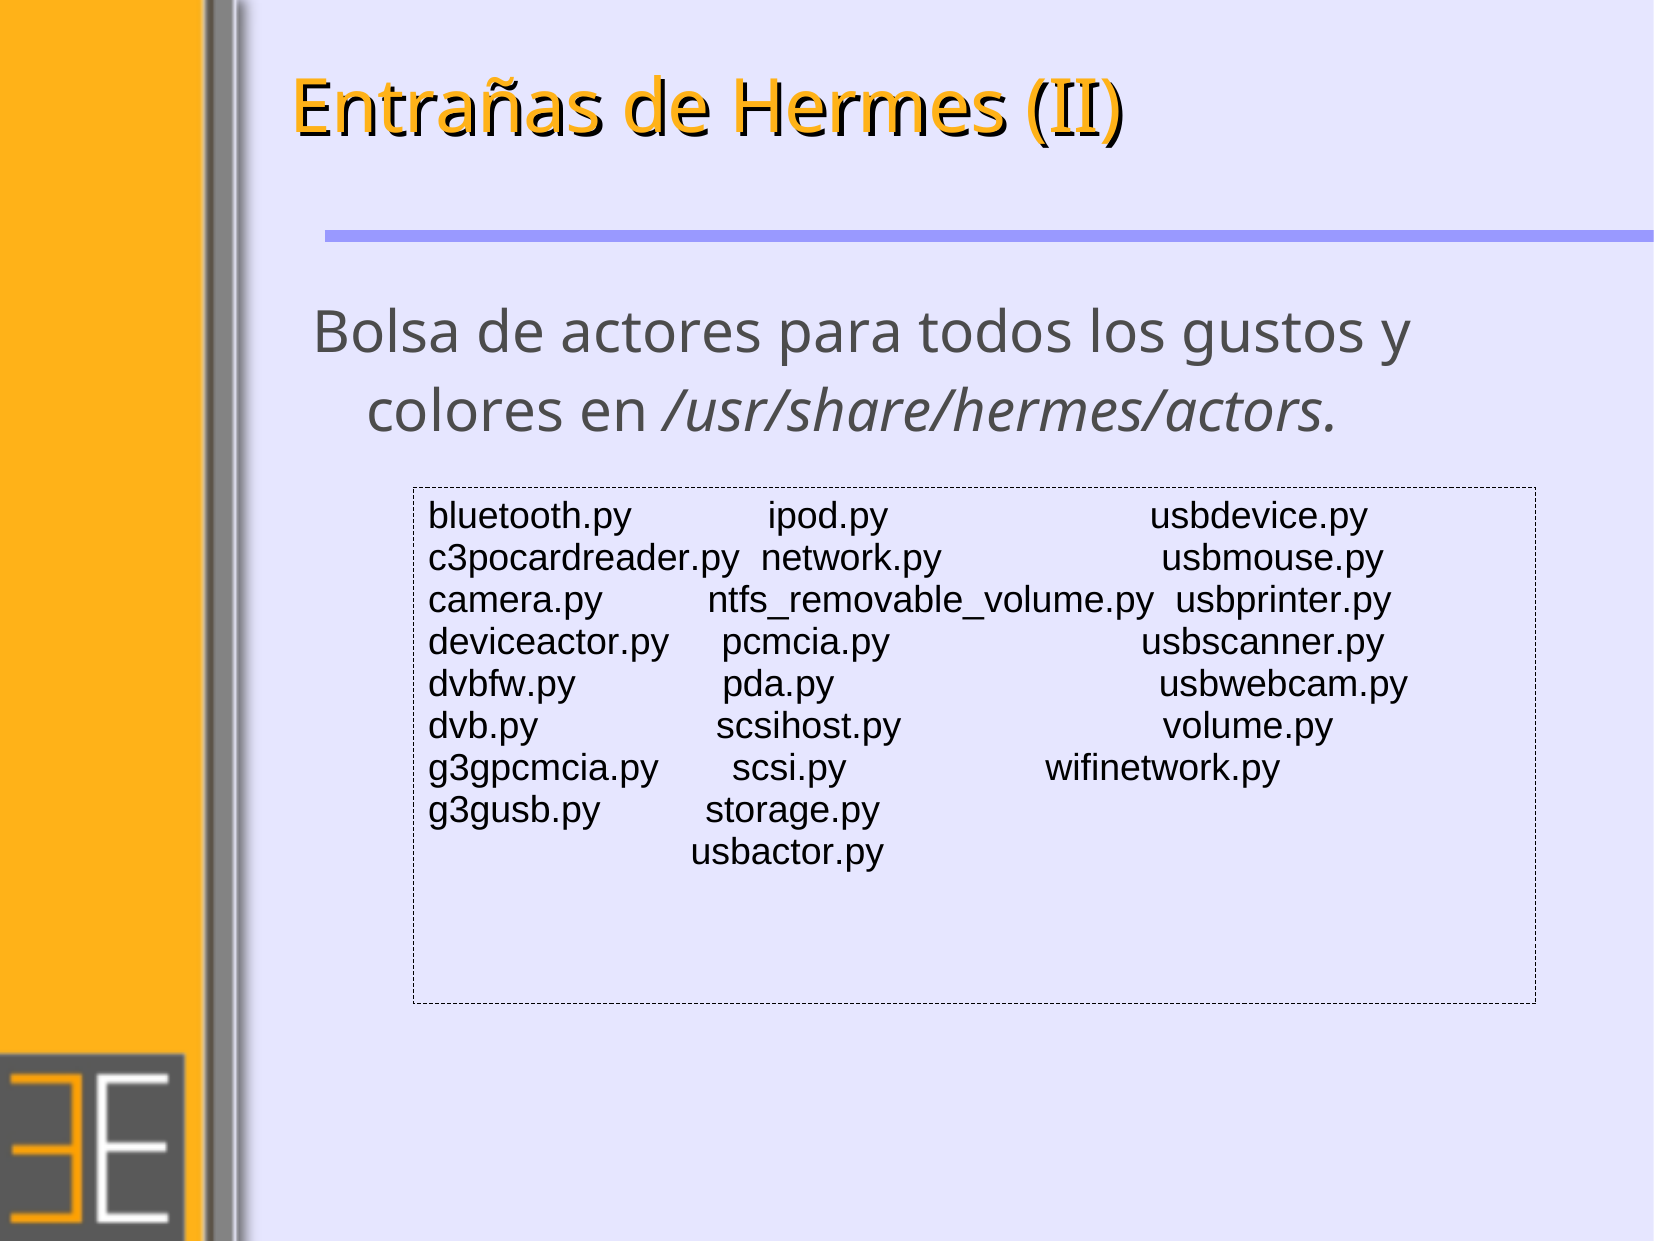

# Entrañas de Hermes (II)
Bolsa de actores para todos los gustos y colores en /usr/share/hermes/actors.
bluetooth.py ipod.py usbdevice.py
c3pocardreader.py network.py usbmouse.py
camera.py ntfs_removable_volume.py usbprinter.py
deviceactor.py pcmcia.py usbscanner.py
dvbfw.py pda.py usbwebcam.py
dvb.py scsihost.py volume.py
g3gpcmcia.py scsi.py wifinetwork.py
g3gusb.py storage.py
 usbactor.py